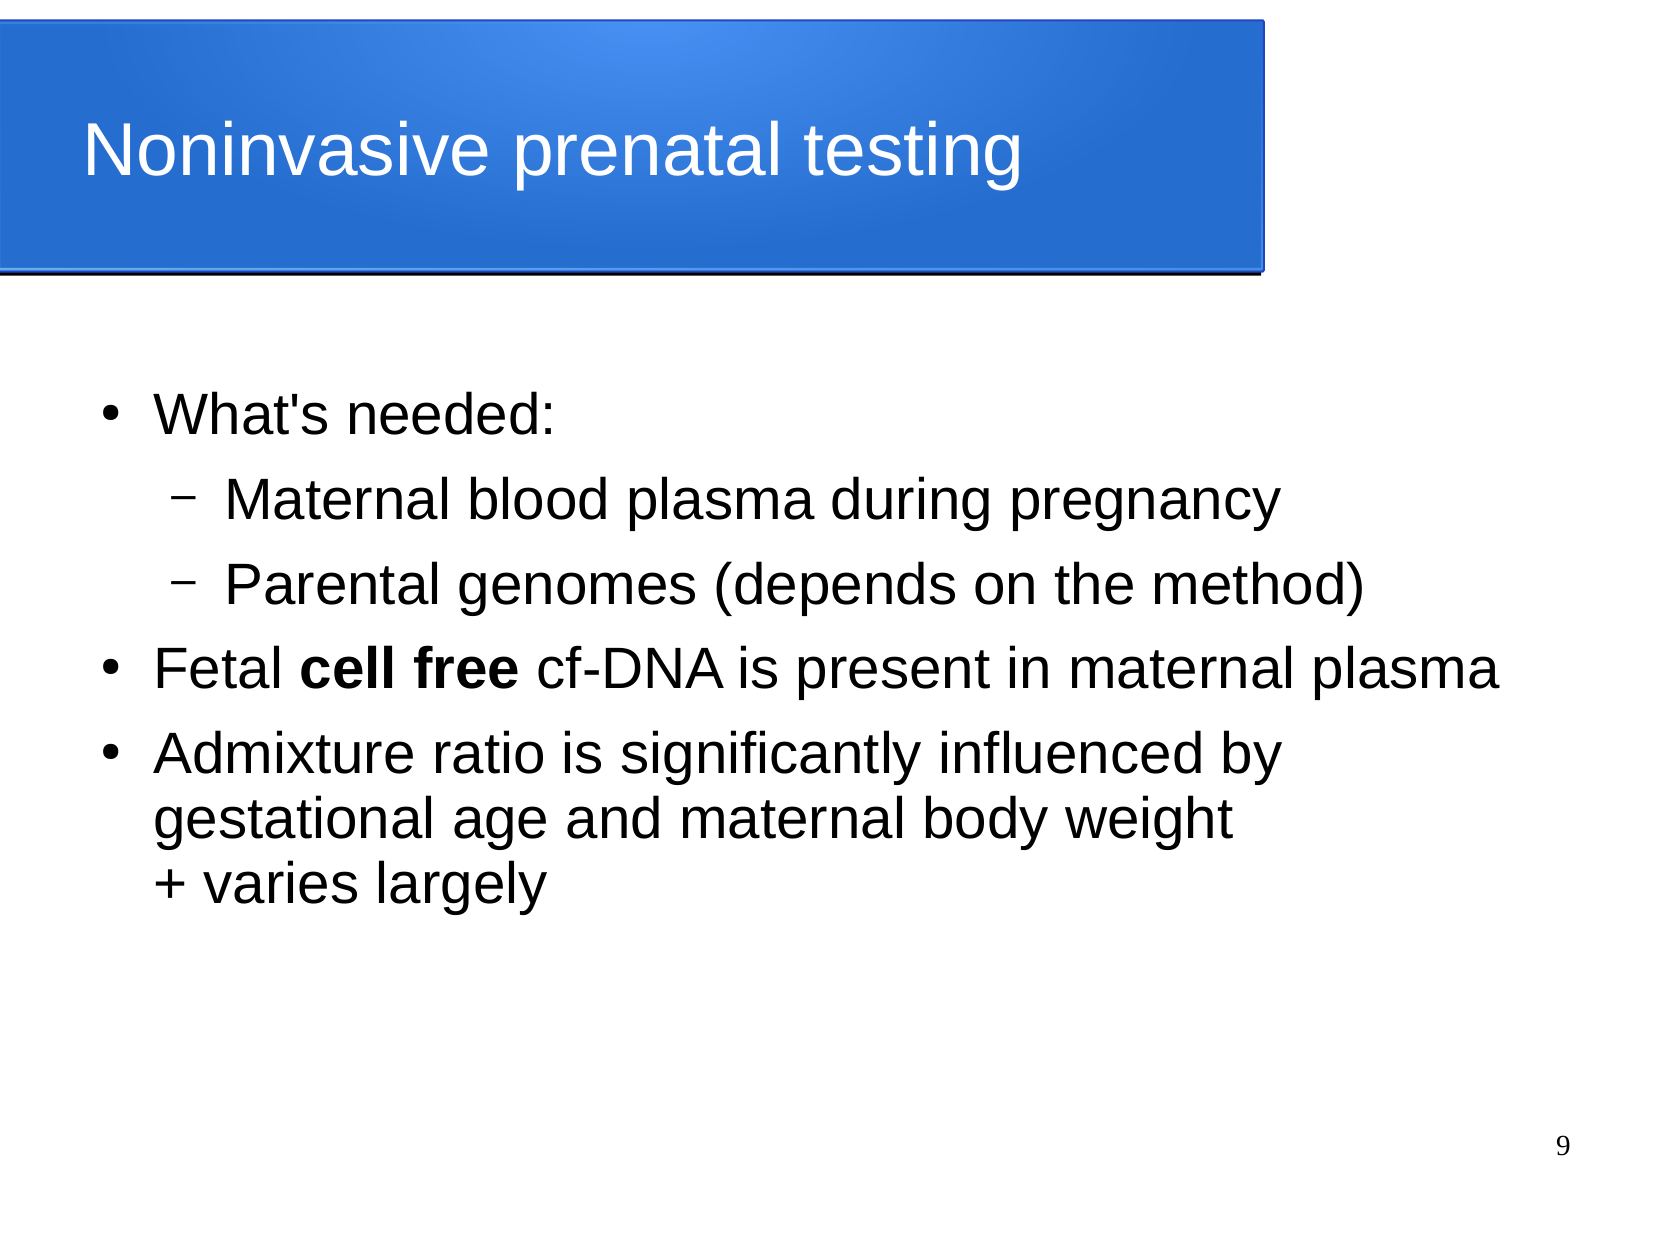

# Noninvasive prenatal testing
What's needed:
Maternal blood plasma during pregnancy
Parental genomes (depends on the method)
Fetal cell free cf-DNA is present in maternal plasma
Admixture ratio is significantly influenced by gestational age and maternal body weight
+ varies largely
9